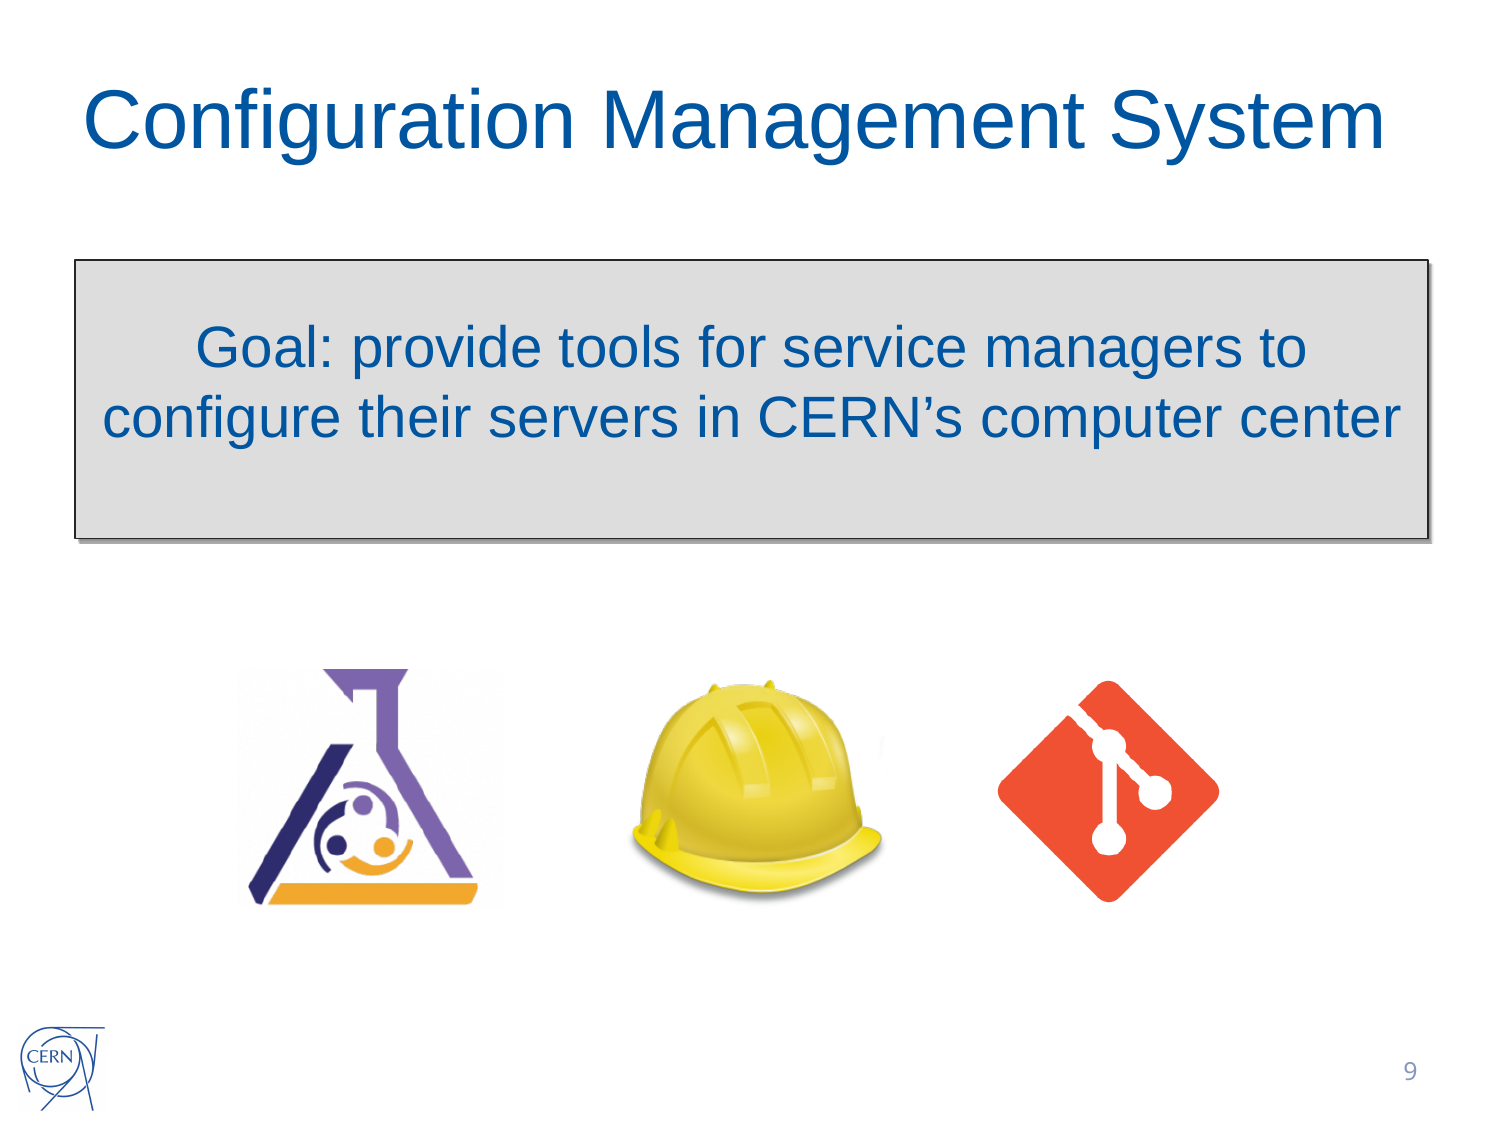

# Configuration Management System
Goal: provide tools for service managers to configure their servers in CERN’s computer center